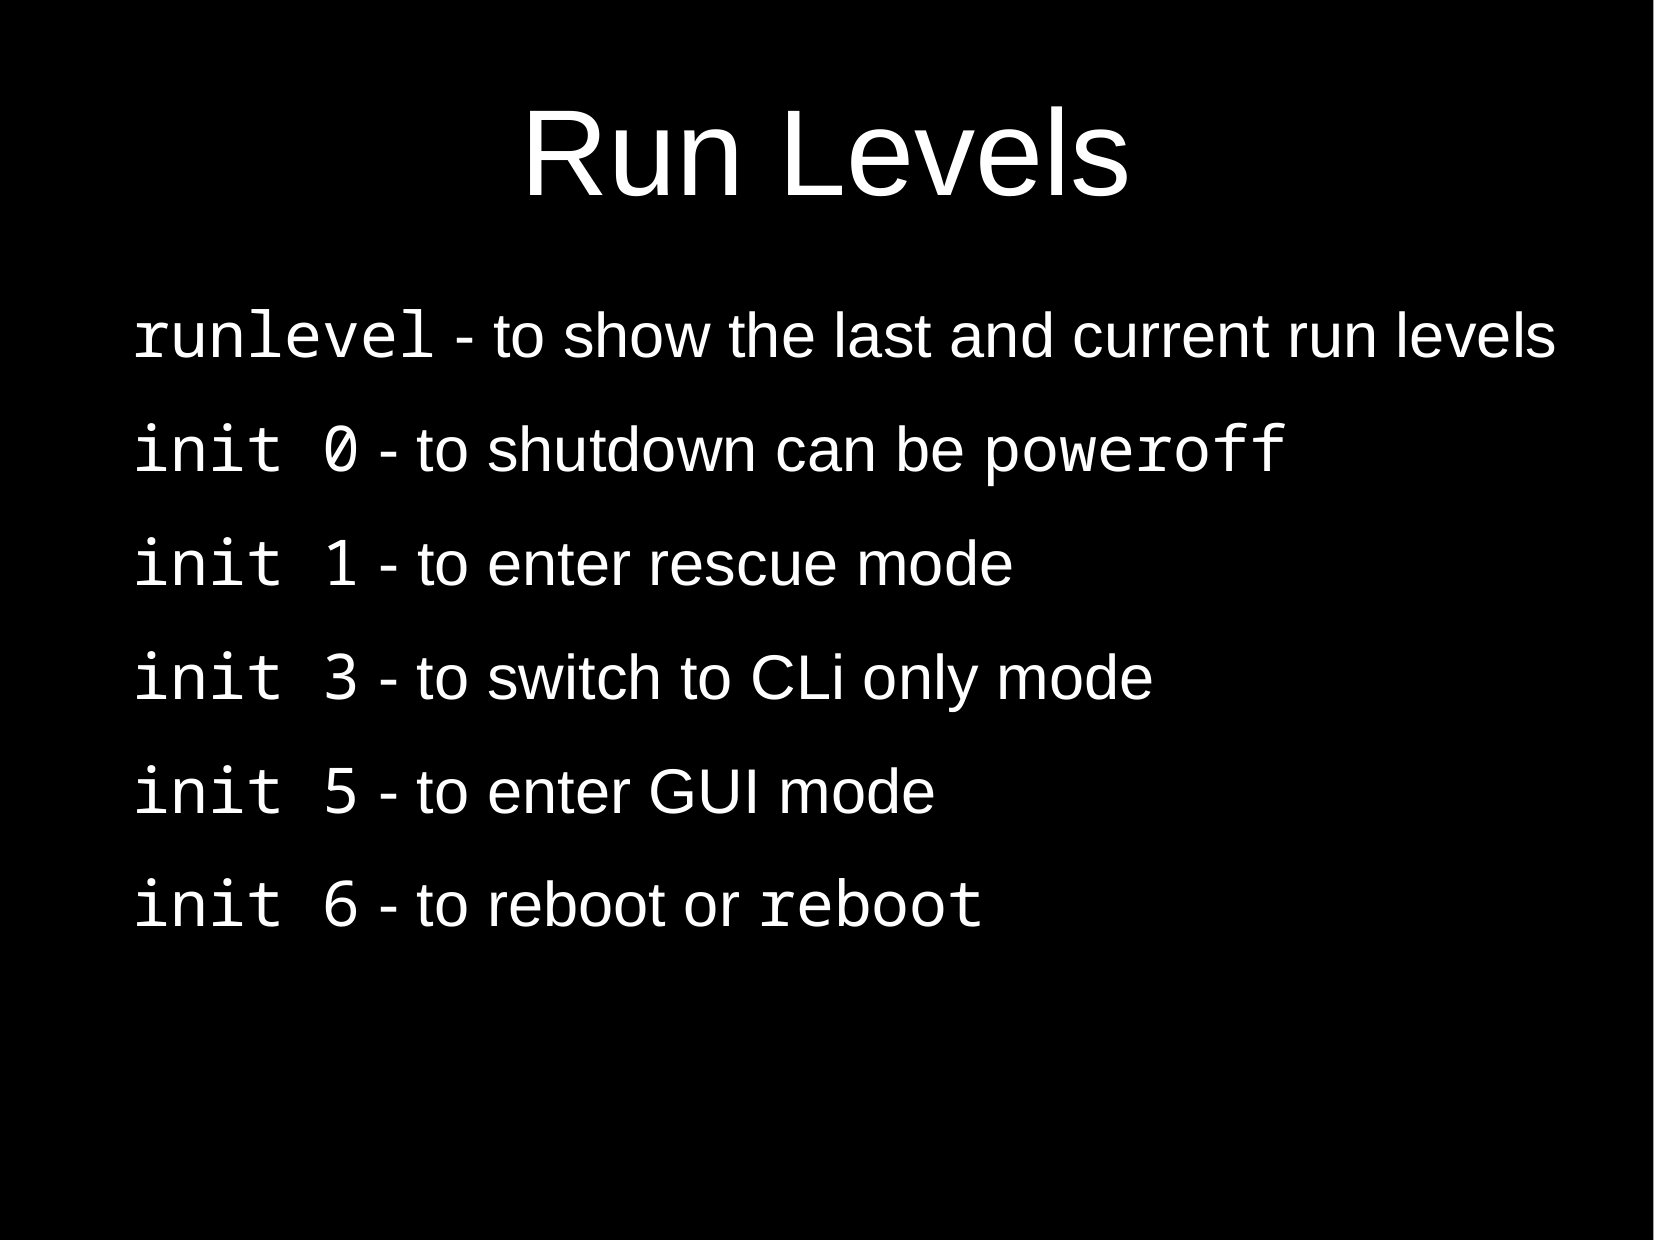

# Run Levels
runlevel - to show the last and current run levels
init 0 - to shutdown can be poweroff
init 1 - to enter rescue mode
init 3 - to switch to CLi only mode
init 5 - to enter GUI mode
init 6 - to reboot or reboot